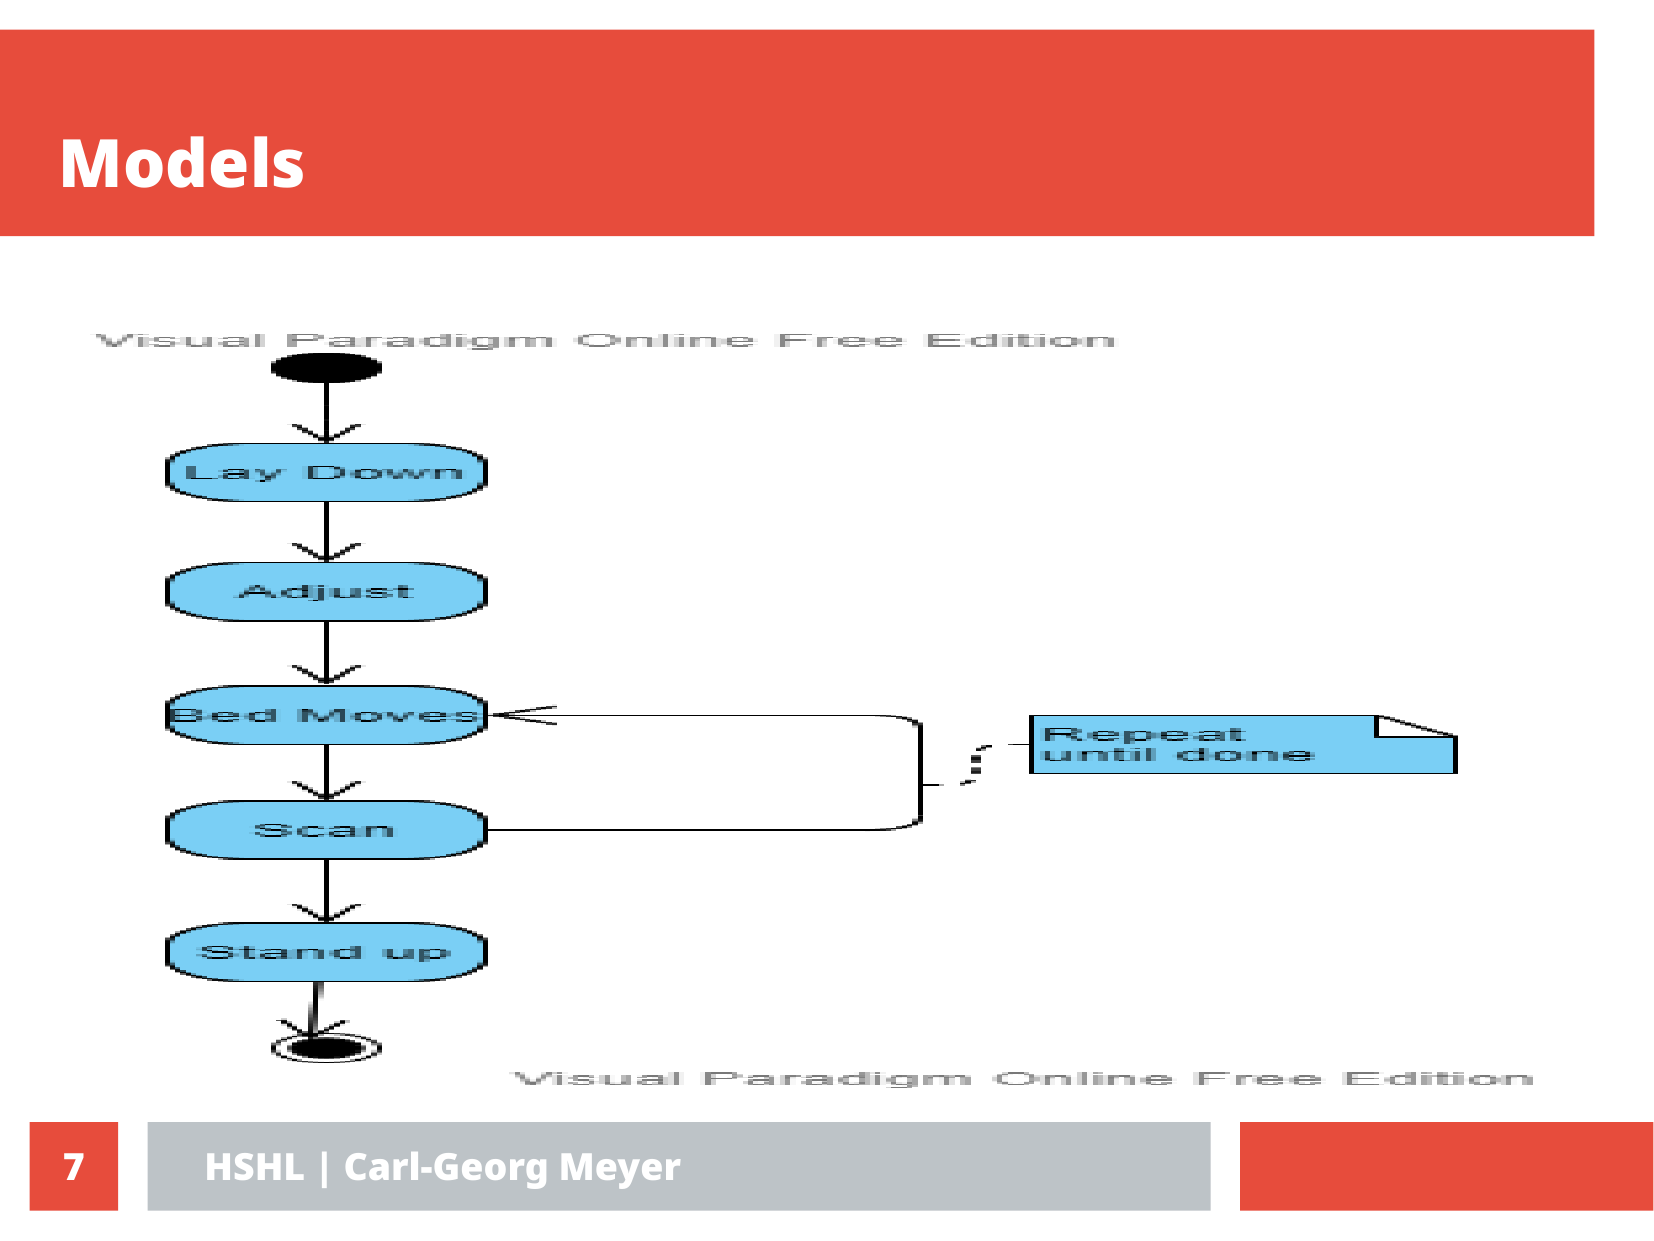

# Models
7
HSHL | Carl-Georg Meyer